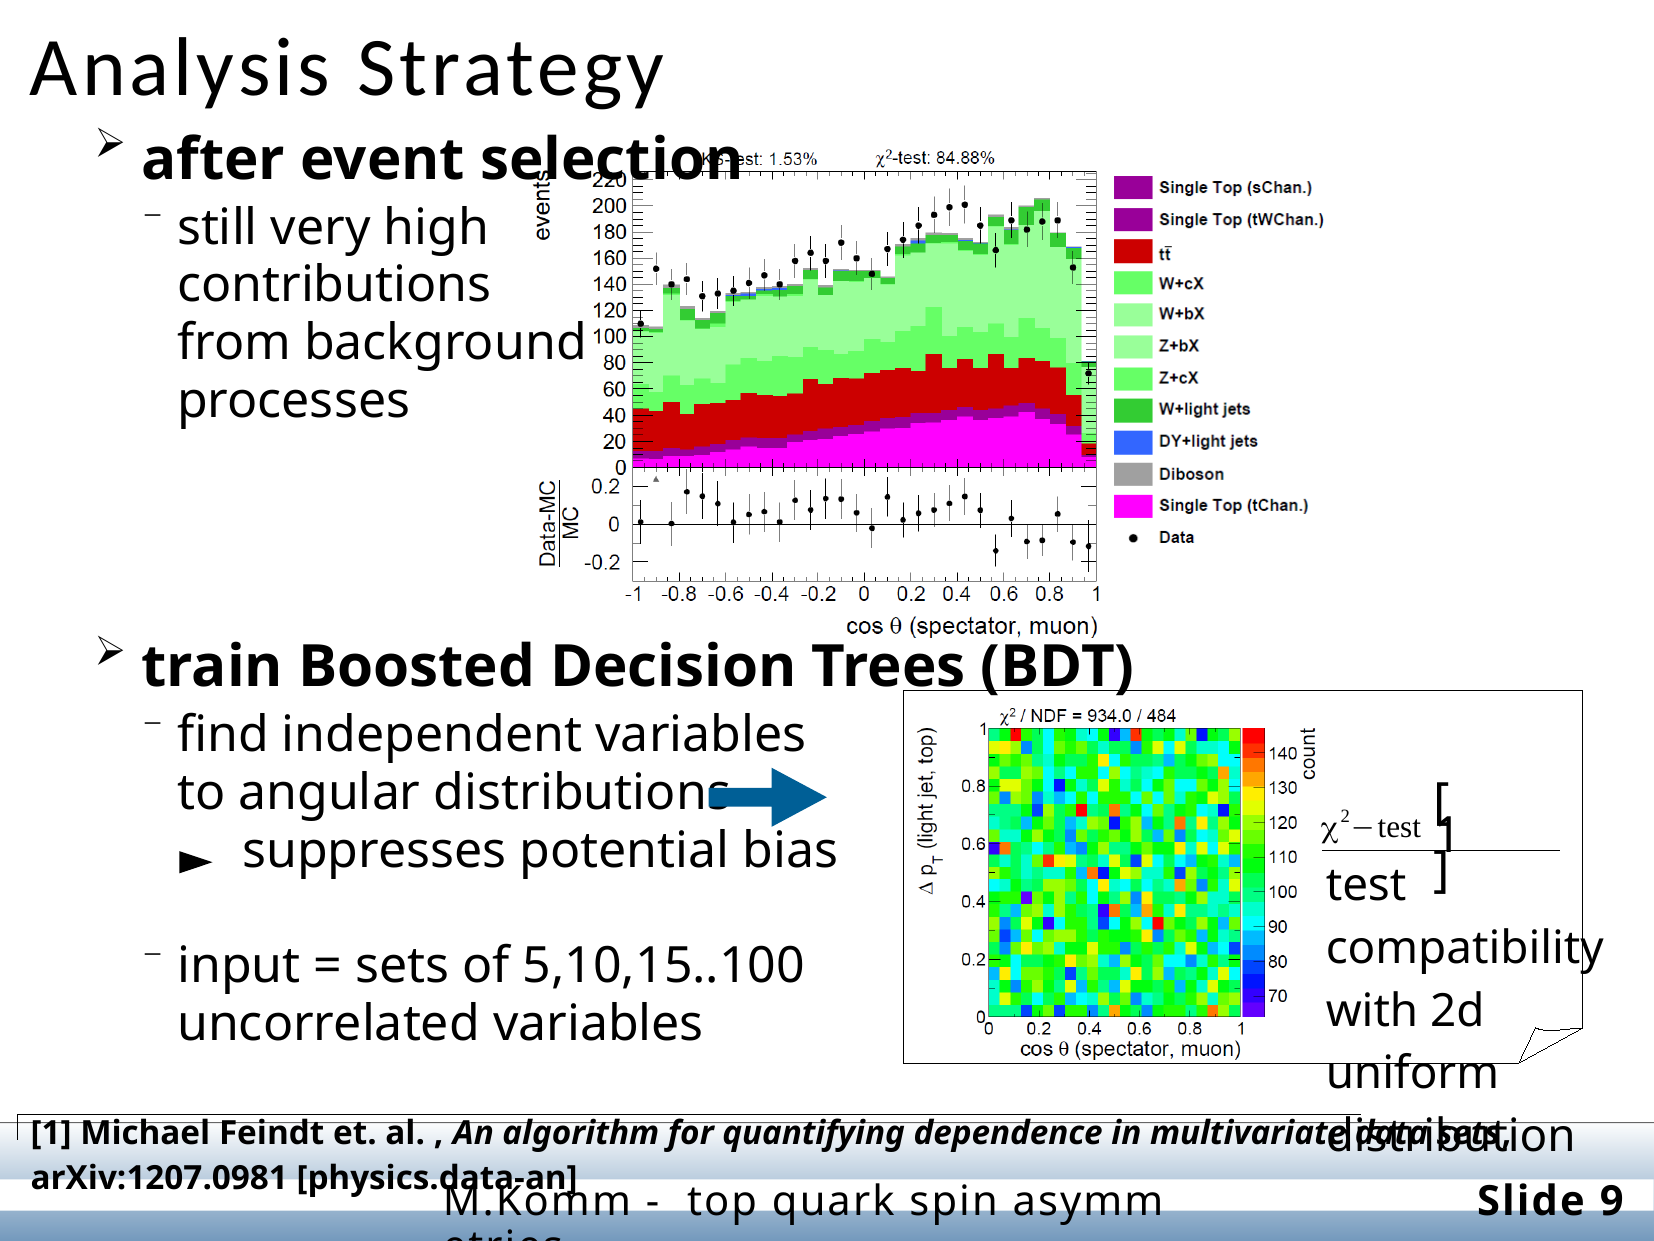

# Analysis Strategy
after event selection
still very high
contributions
from background
processes
train Boosted Decision Trees (BDT)
find independent variables
to angular distributions
 suppresses potential bias
input = sets of 5,10,15..100
uncorrelated variables
[1]
test compatibility
with 2d uniform
distribution
[1] Michael Feindt et. al. , An algorithm for quantifying dependence in multivariate data sets, arXiv:1207.0981 [physics.data-an]
M.Komm - top quark spin asymmetries
9